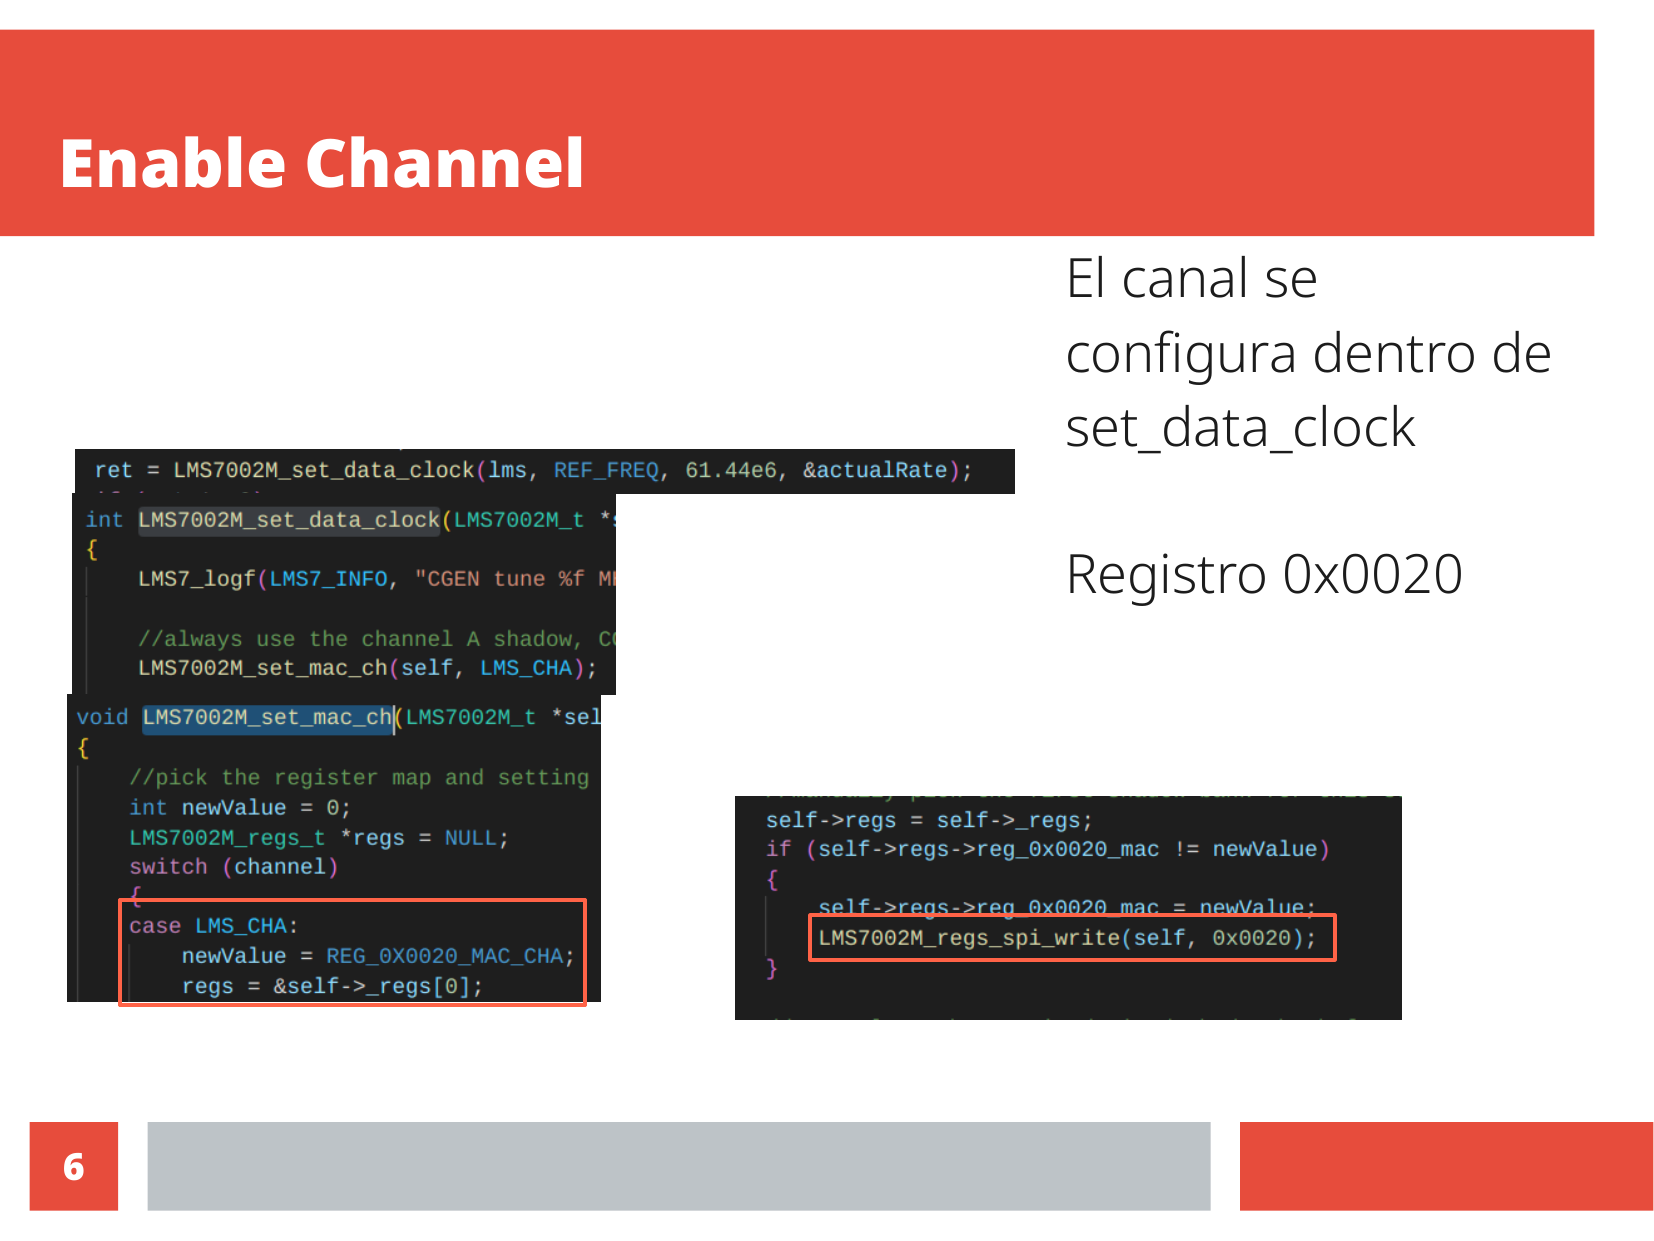

# Enable Channel
El canal se configura dentro de set_data_clock
Registro 0x0020
6